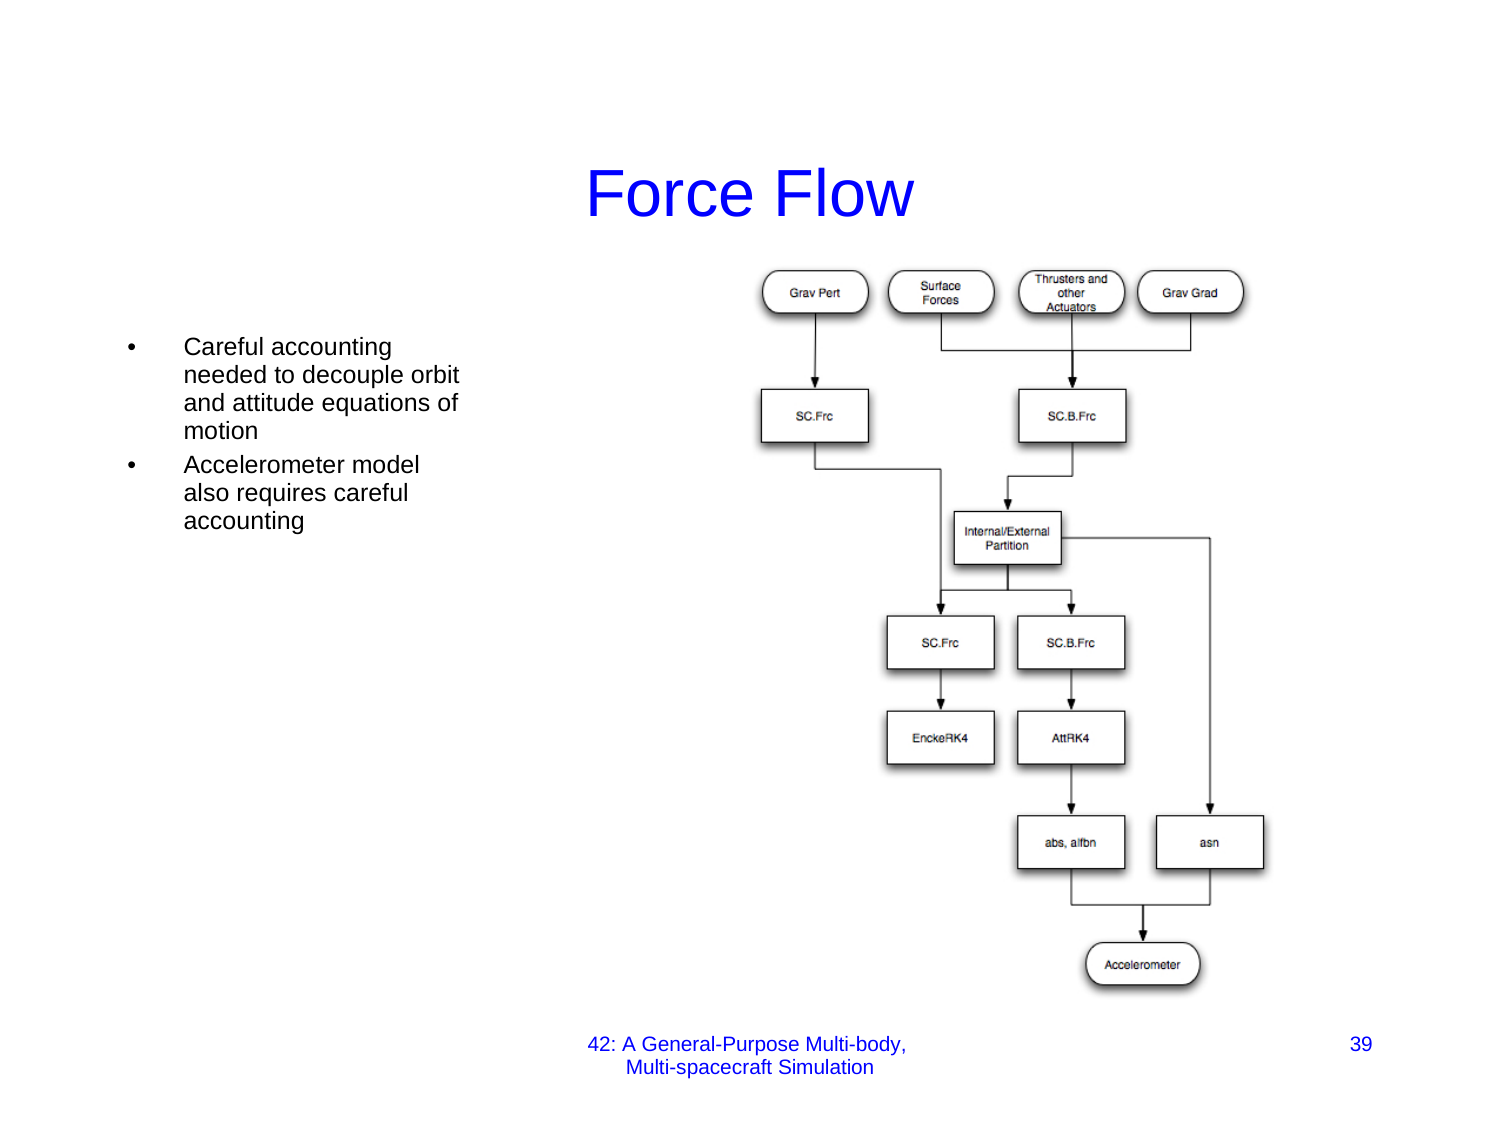

# Force Flow
Careful accounting needed to decouple orbit and attitude equations of motion
Accelerometer model also requires careful accounting
42: The Mostly Harmless Simulation
39